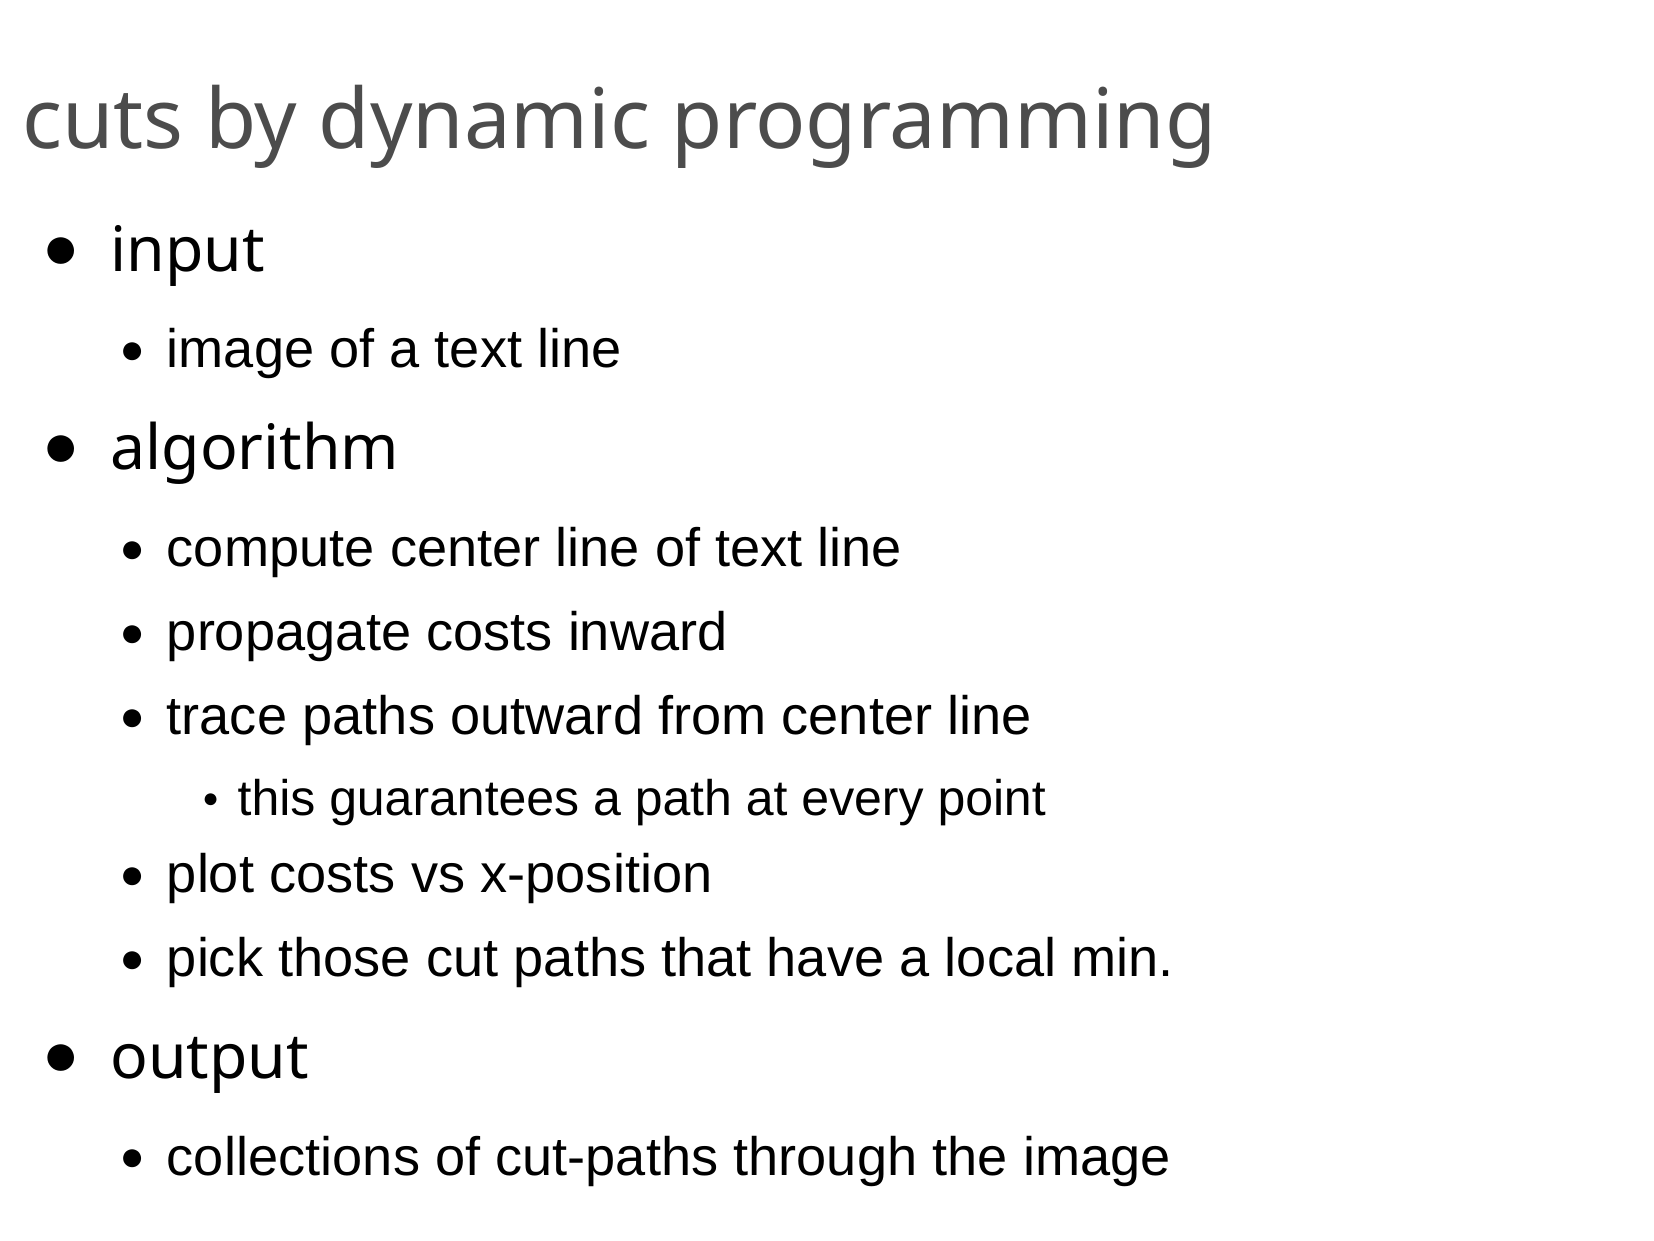

# cuts by dynamic programming
input
image of a text line
algorithm
compute center line of text line
propagate costs inward
trace paths outward from center line
this guarantees a path at every point
plot costs vs x-position
pick those cut paths that have a local min.
output
collections of cut-paths through the image